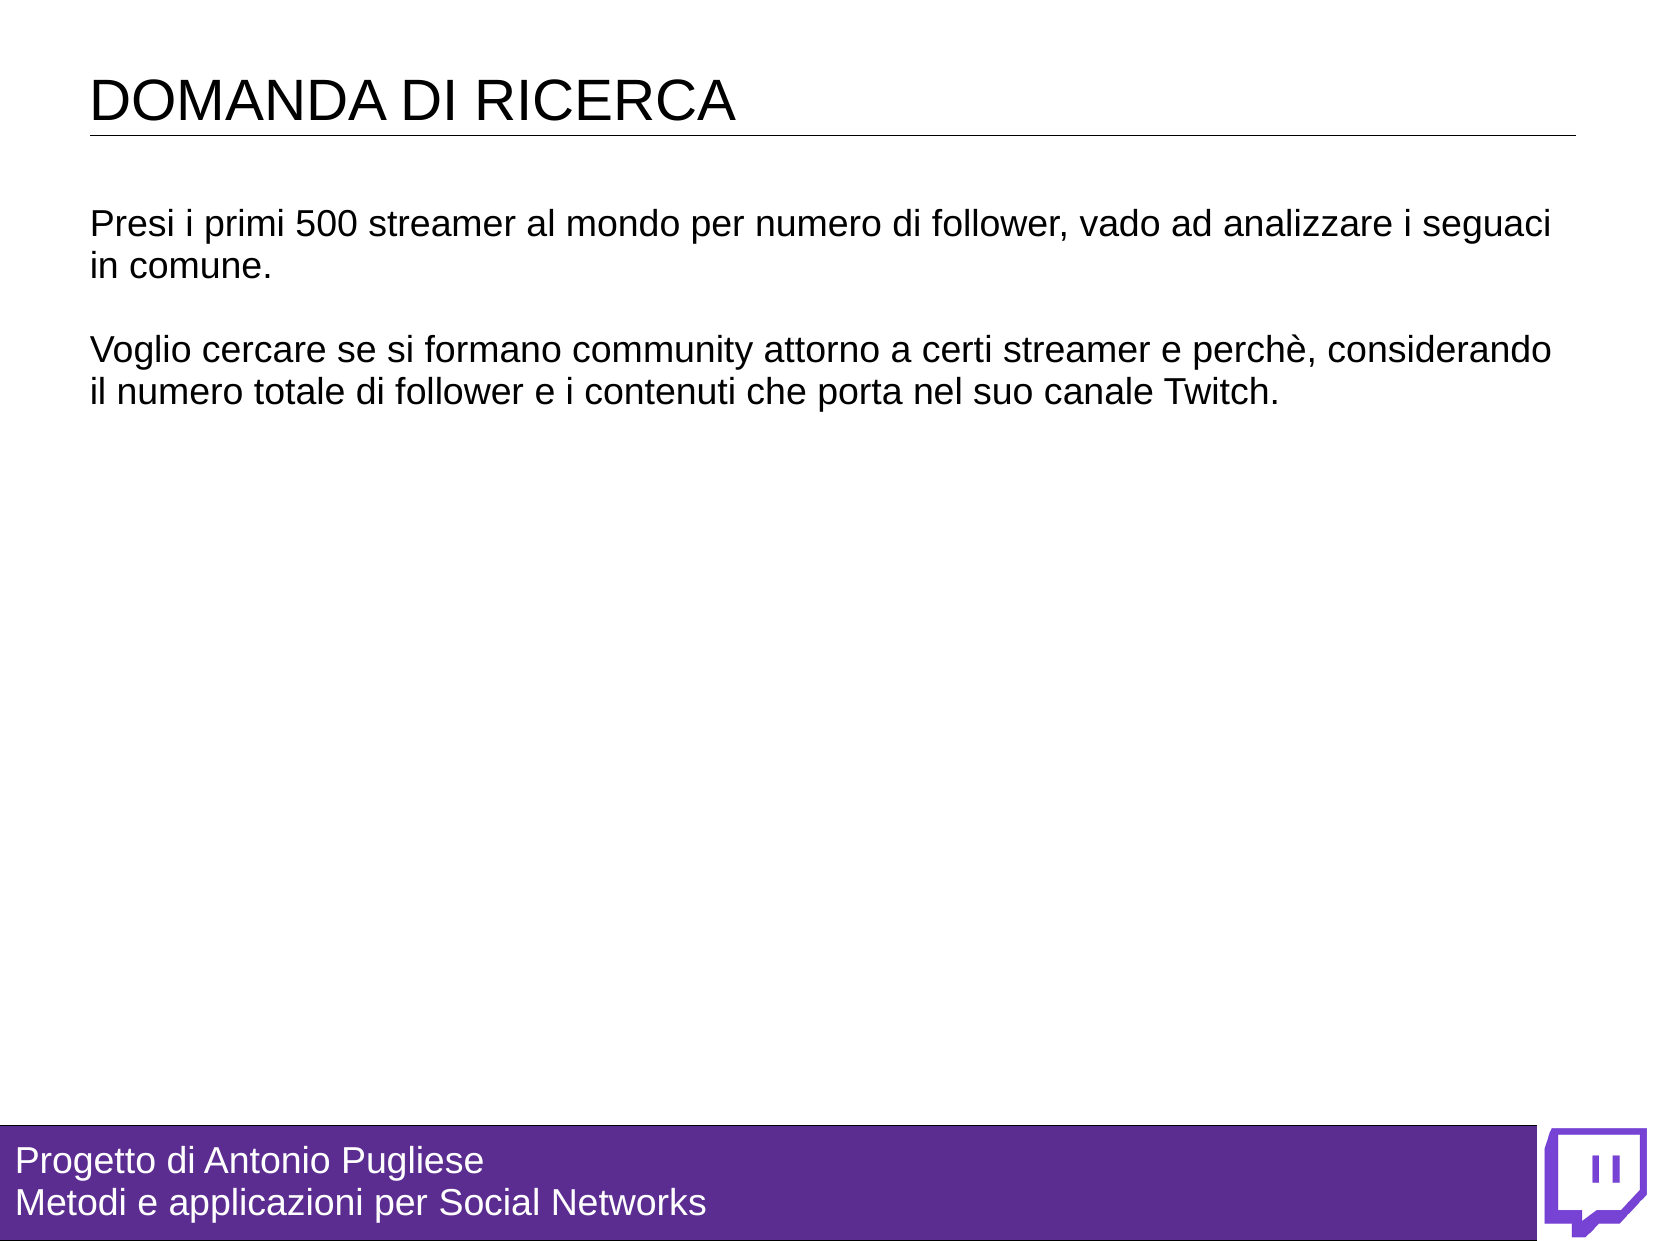

DOMANDA DI RICERCA
Presi i primi 500 streamer al mondo per numero di follower, vado ad analizzare i seguaci in comune.
Voglio cercare se si formano community attorno a certi streamer e perchè, considerando il numero totale di follower e i contenuti che porta nel suo canale Twitch.
Progetto di Antonio Pugliese
Metodi e applicazioni per Social Networks